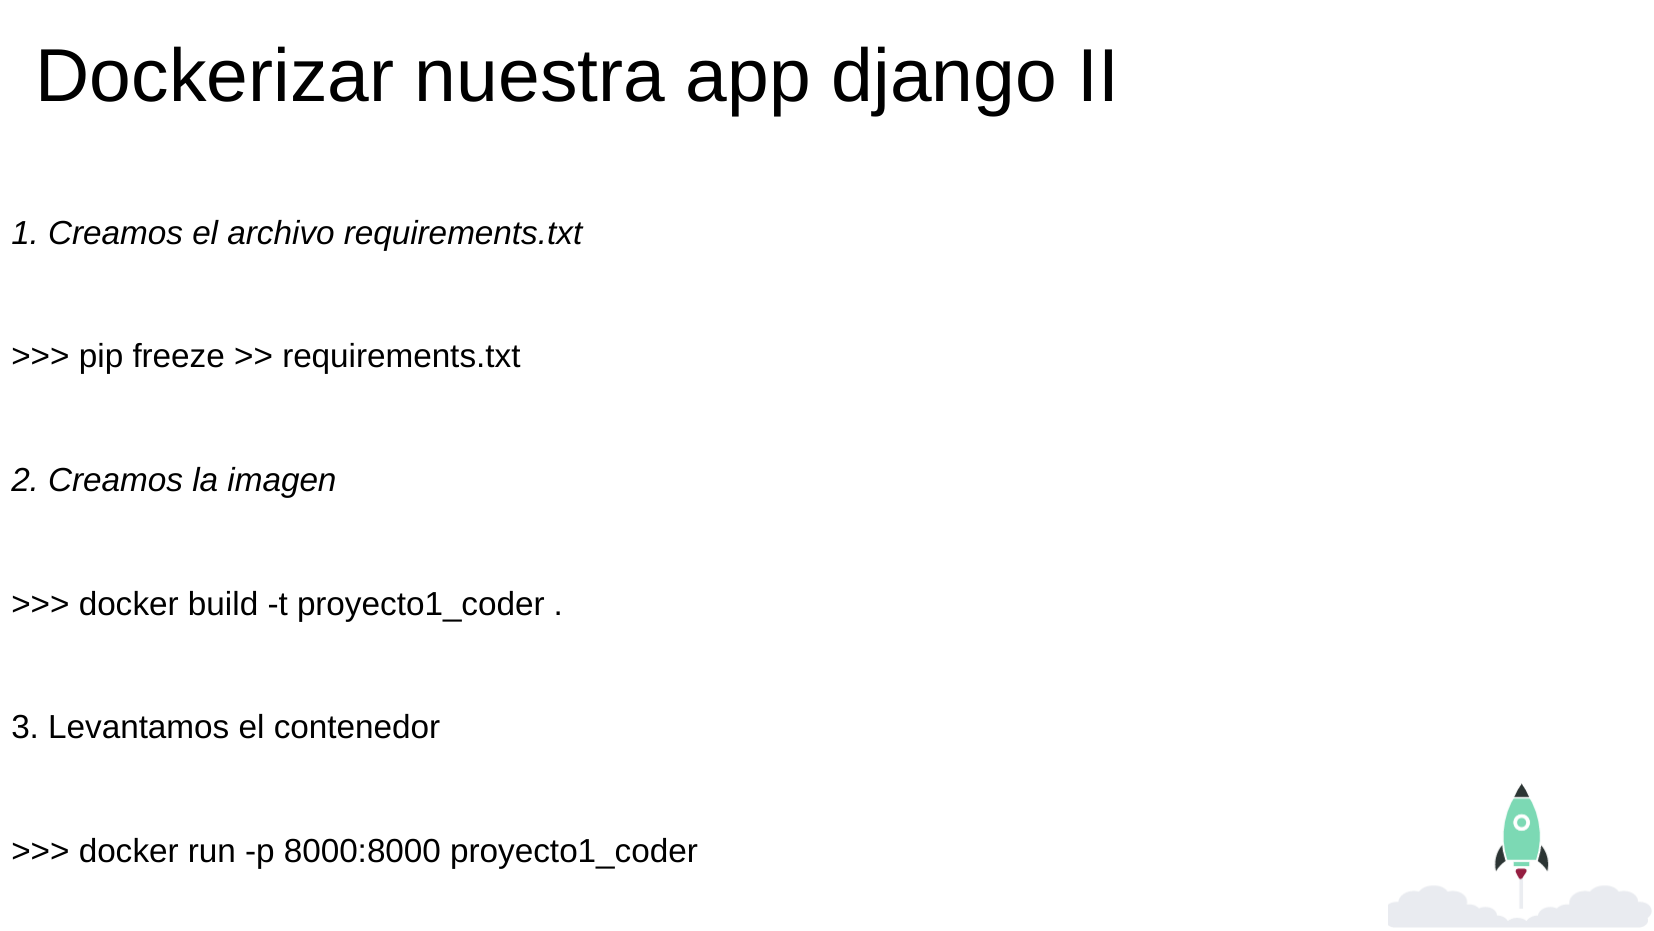

Dockerizar nuestra app django II
1. Creamos el archivo requirements.txt
>>> pip freeze >> requirements.txt
2. Creamos la imagen
>>> docker build -t proyecto1_coder .
3. Levantamos el contenedor
>>> docker run -p 8000:8000 proyecto1_coder